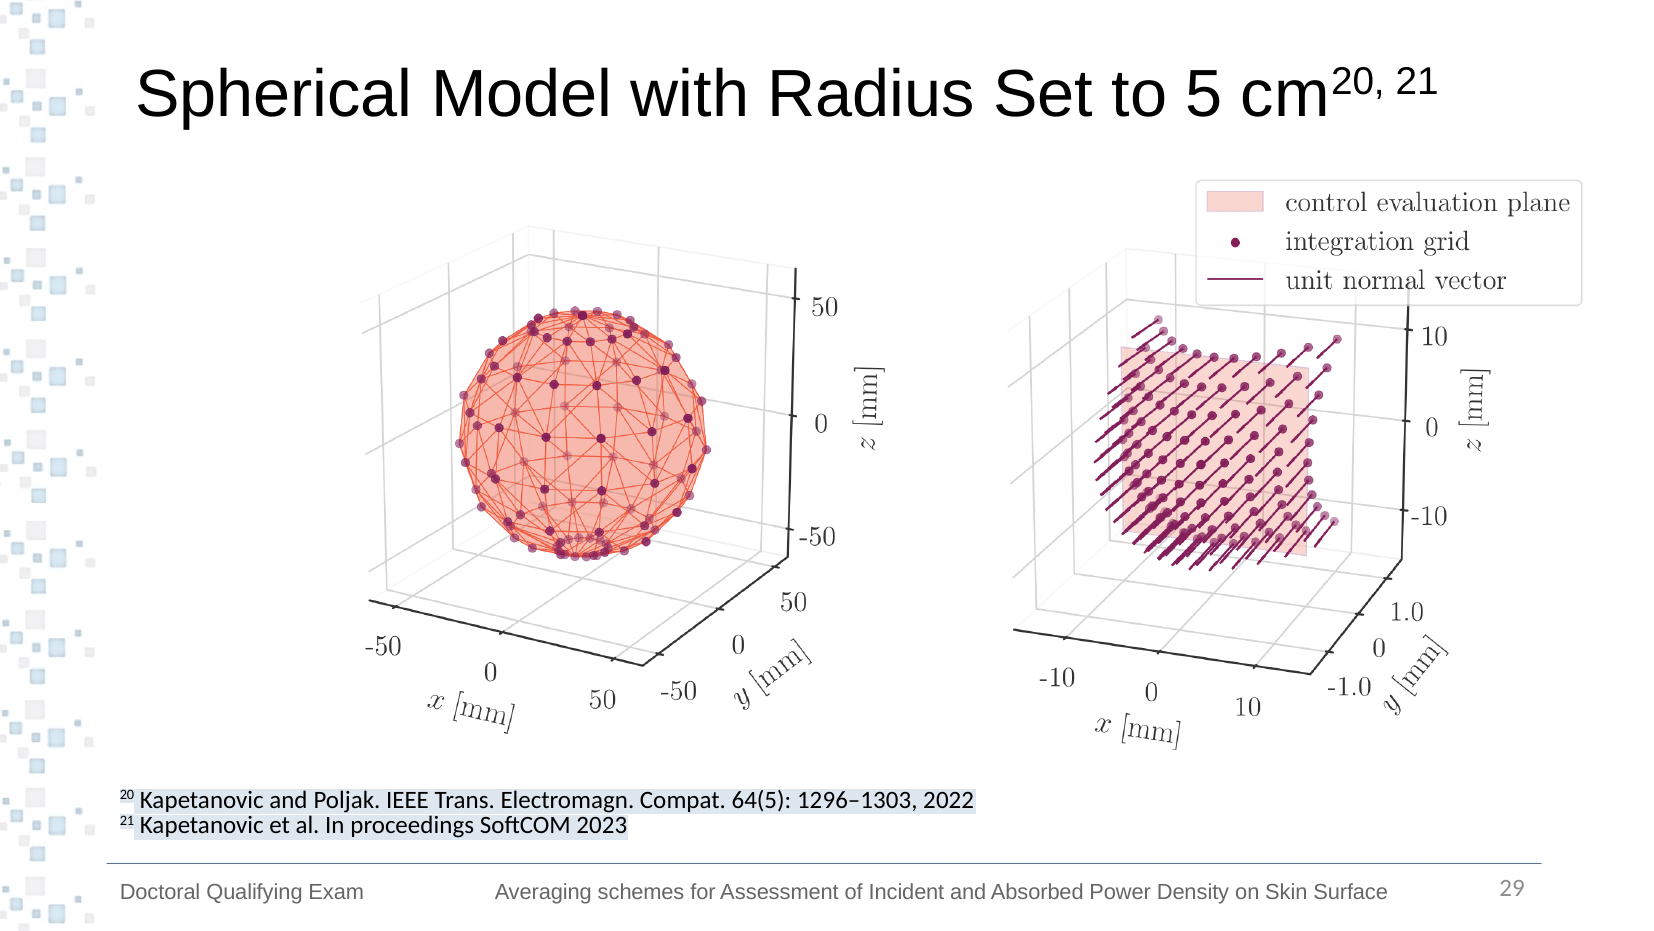

# Spherical Model with Radius Set to 5 cm20, 21
20 Kapetanovic and Poljak. IEEE Trans. Electromagn. Compat. 64(5): 1296–1303, 2022
21 Kapetanovic et al. In proceedings SoftCOM 2023
29
Doctoral Qualifying Exam		Averaging schemes for Assessment of Incident and Absorbed Power Density on Skin Surface